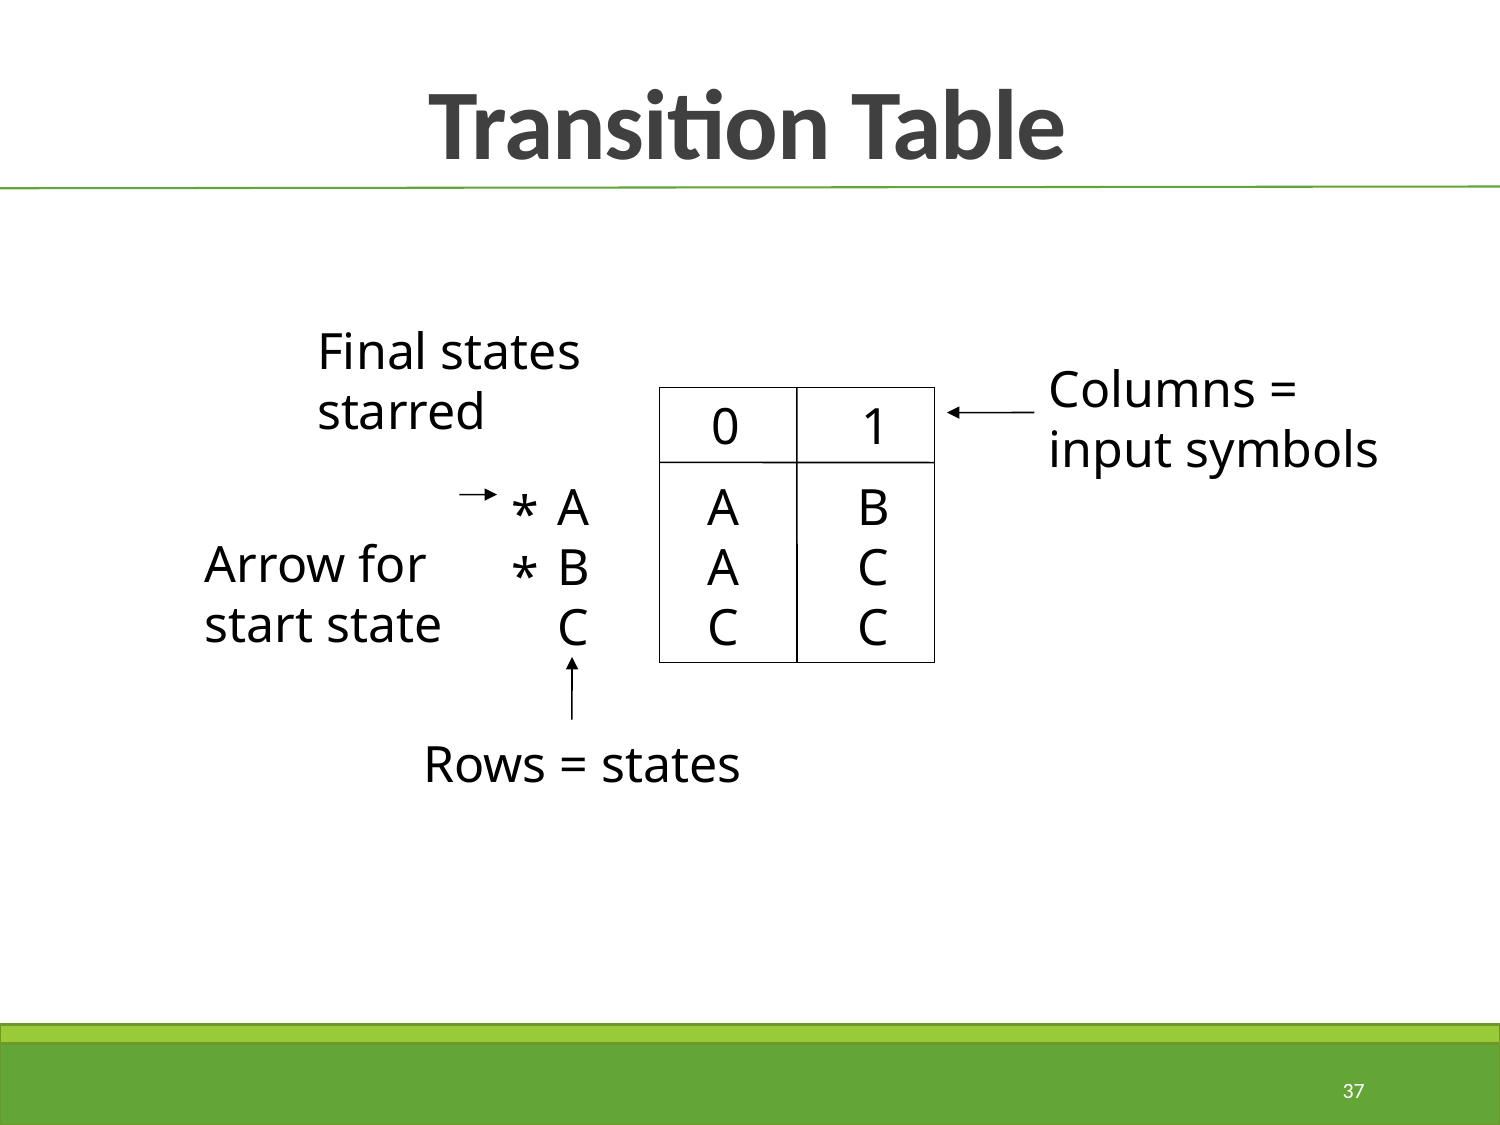

# Transition Table
Final states
starred
*
*
Columns =
input symbols
0
1
A	A	B
B	A	C
C	C	C
Arrow for
start state
Rows = states
37